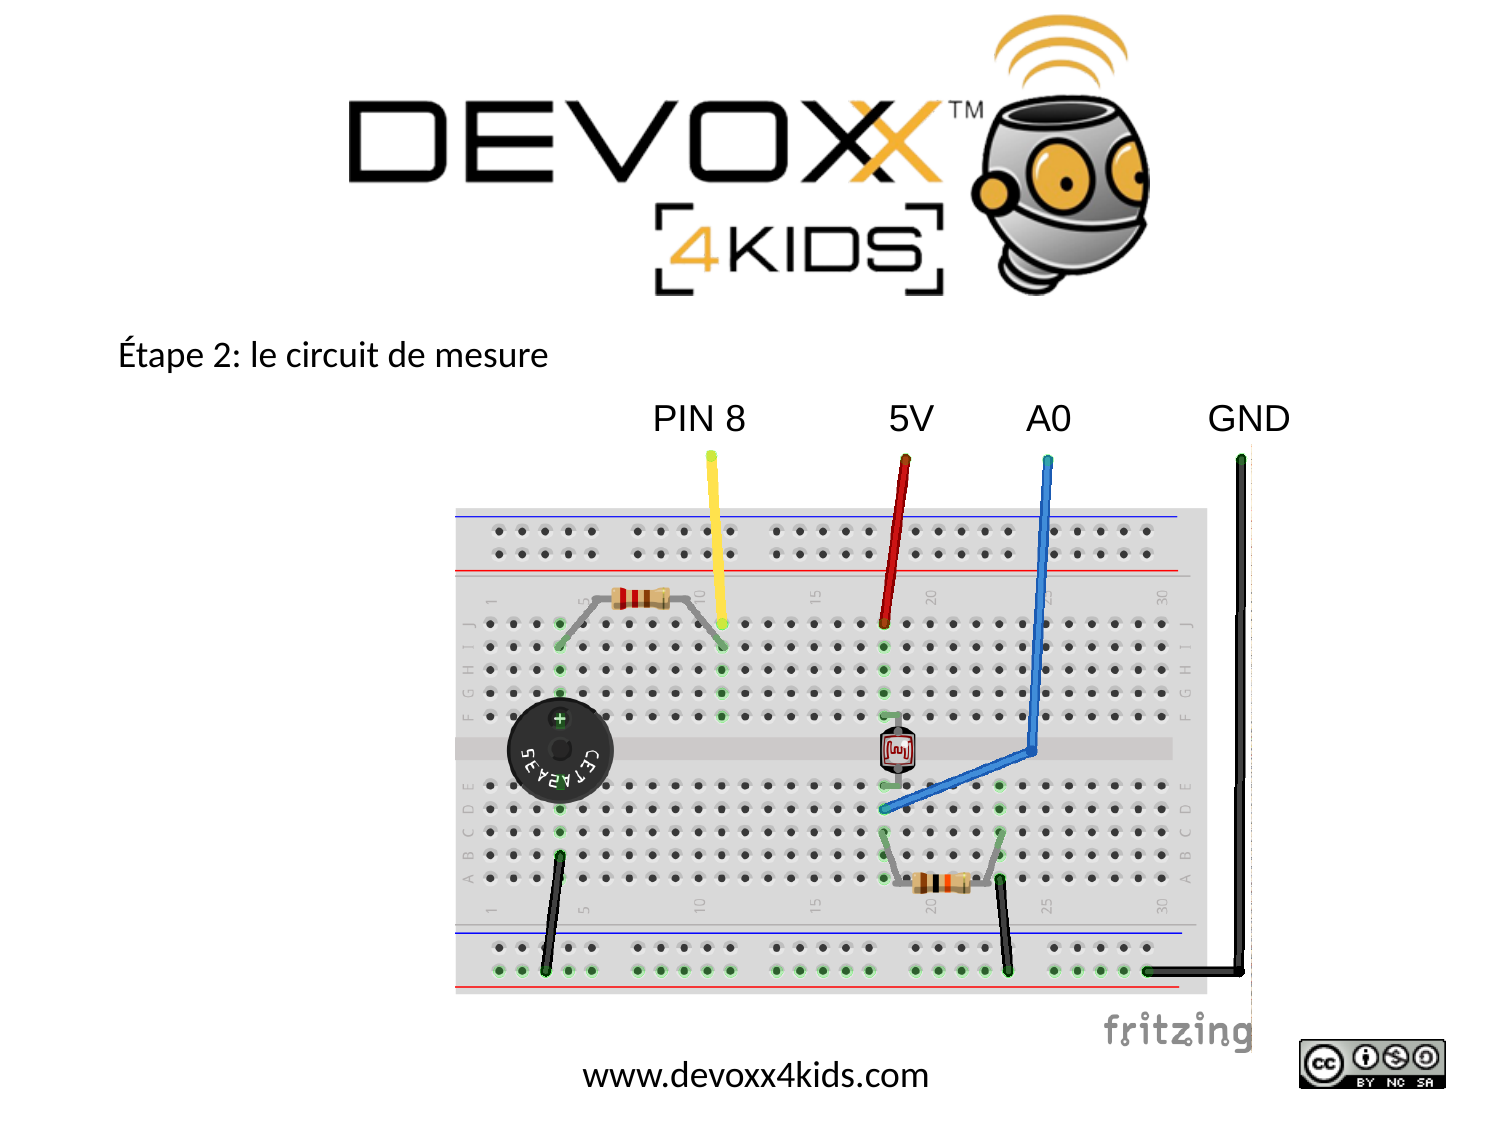

# Étape 2: le circuit de mesure
PIN 8
5V
A0
GND